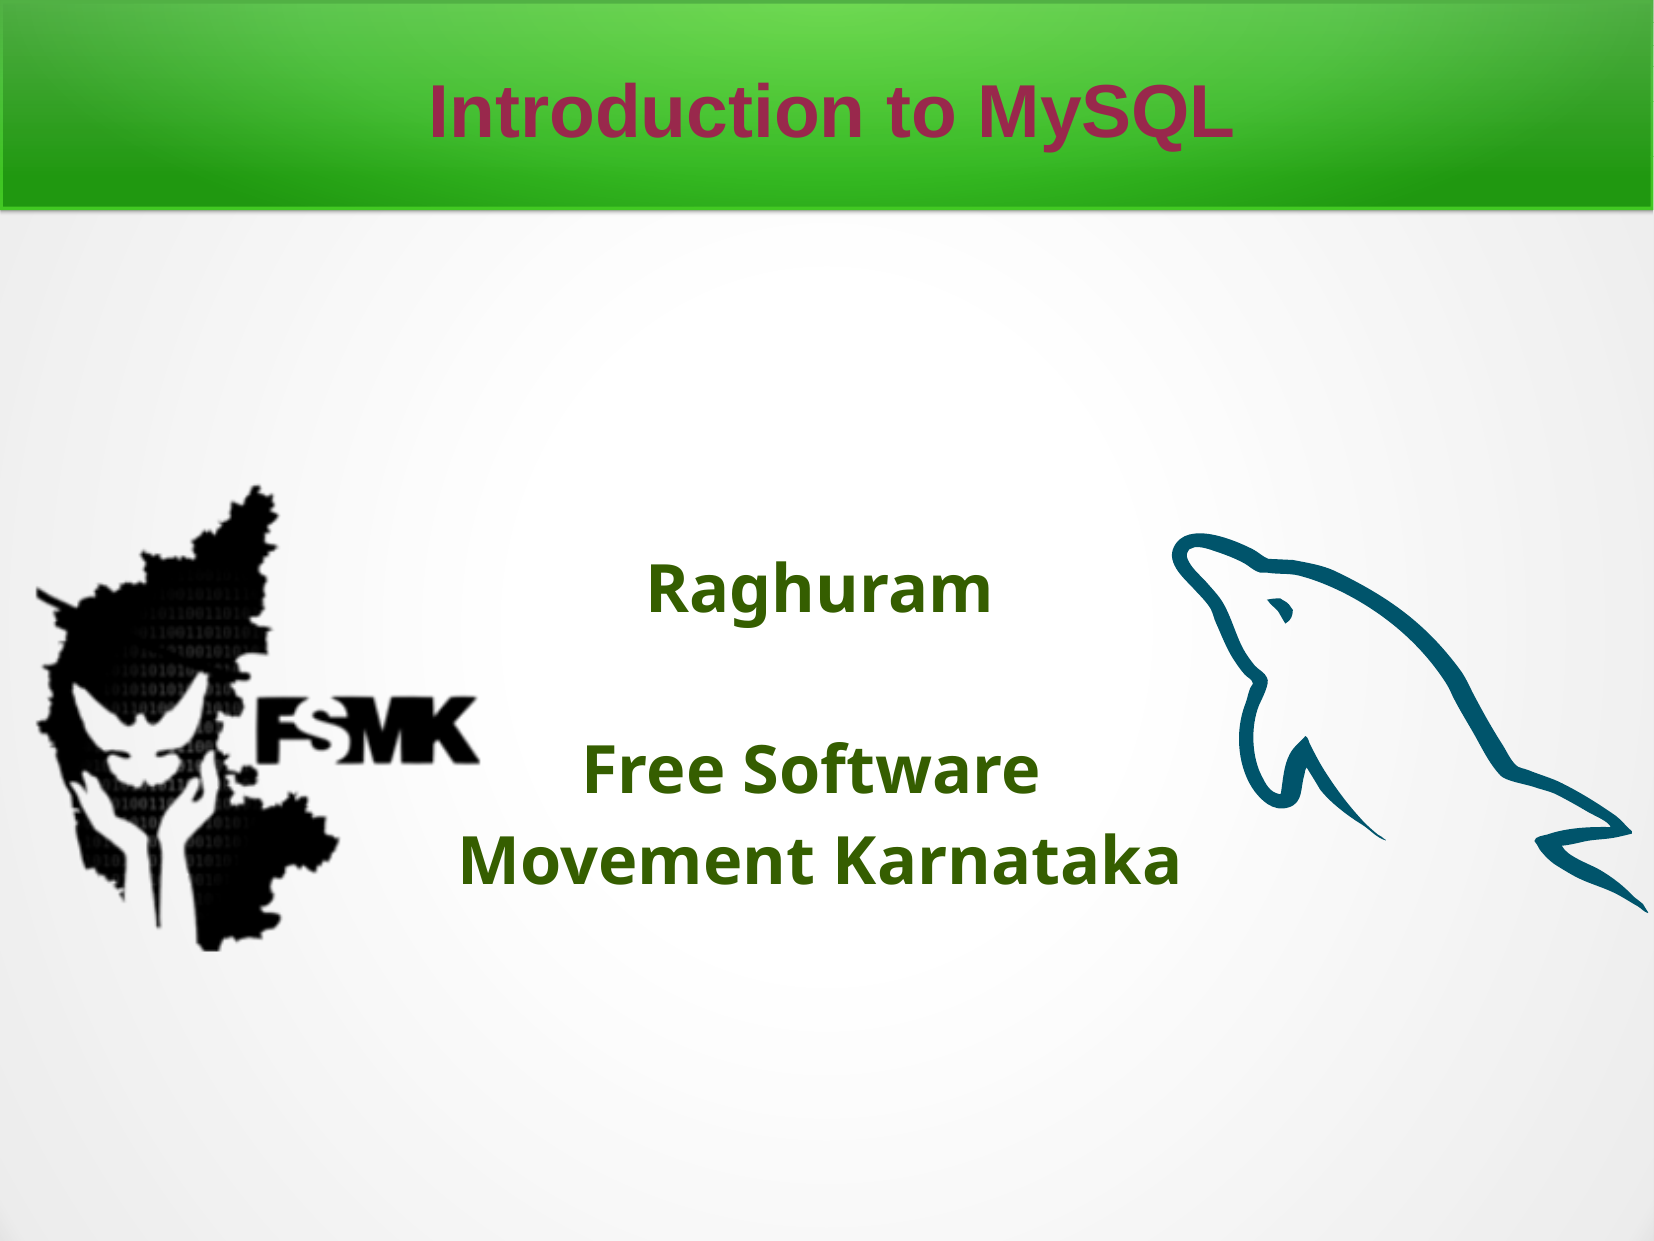

# Introduction to MySQL
Raghuram
Free Software
Movement Karnataka